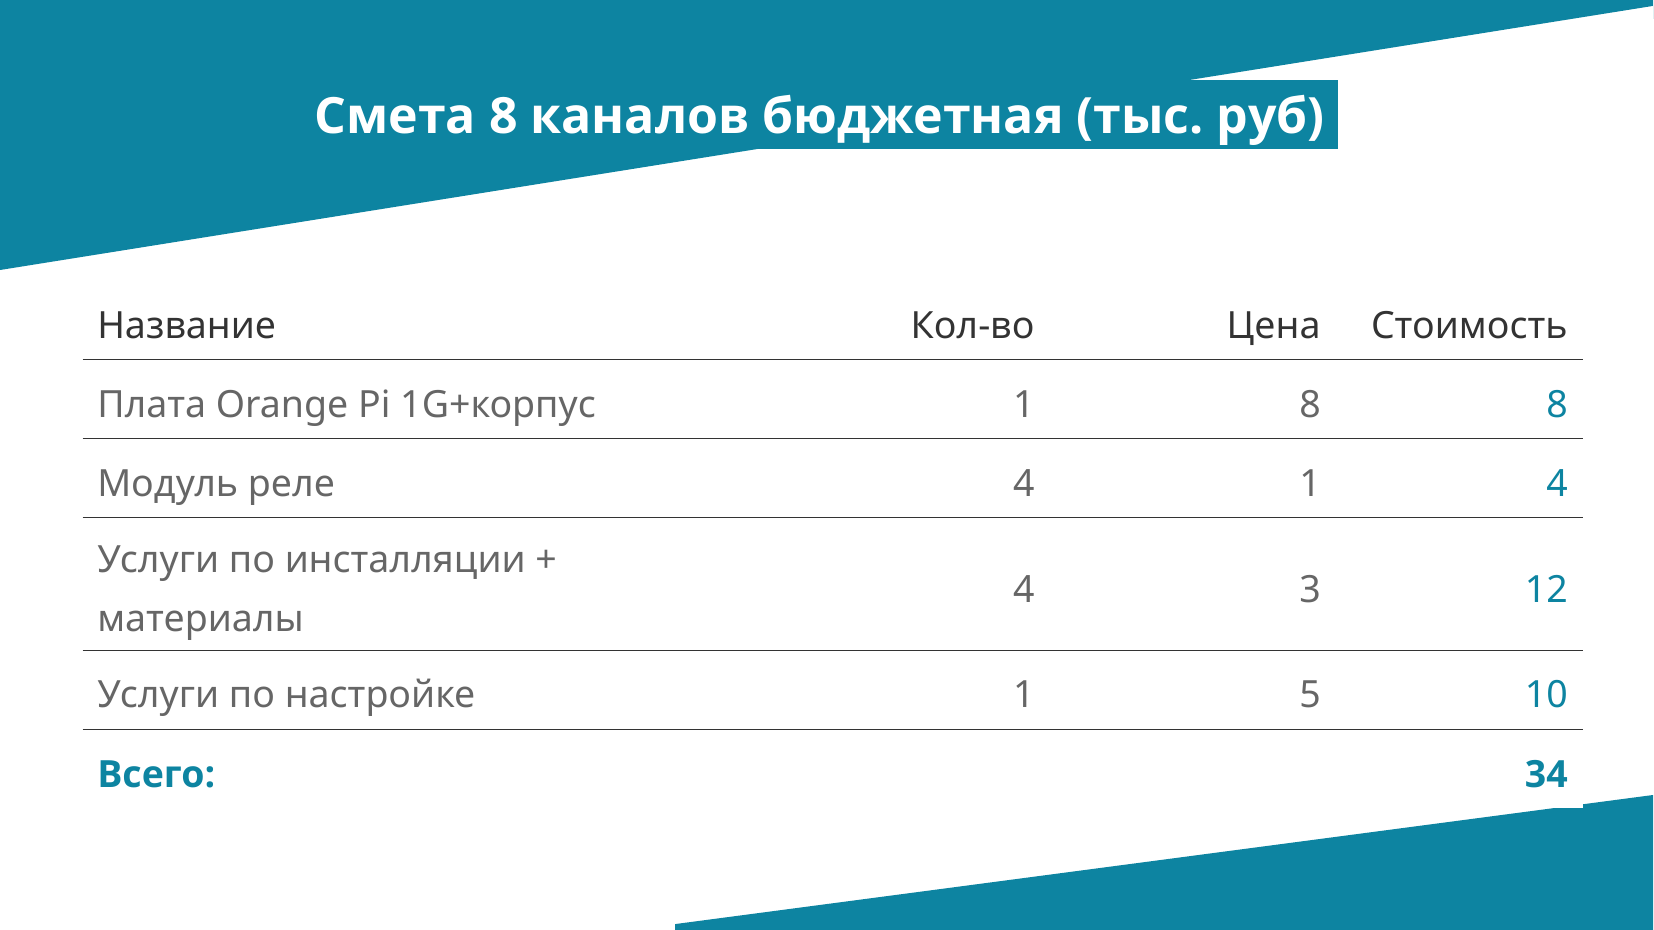

# Смета 8 каналов бюджетная (тыс. руб)
| Название | Кол-во | Цена | Стоимость |
| --- | --- | --- | --- |
| Плата Orange Pi 1G+корпус | 1 | 8 | 8 |
| Модуль реле | 4 | 1 | 4 |
| Услуги по инсталляции + материалы | 4 | 3 | 12 |
| Услуги по настройке | 1 | 5 | 10 |
| Всего: | | | 34 |